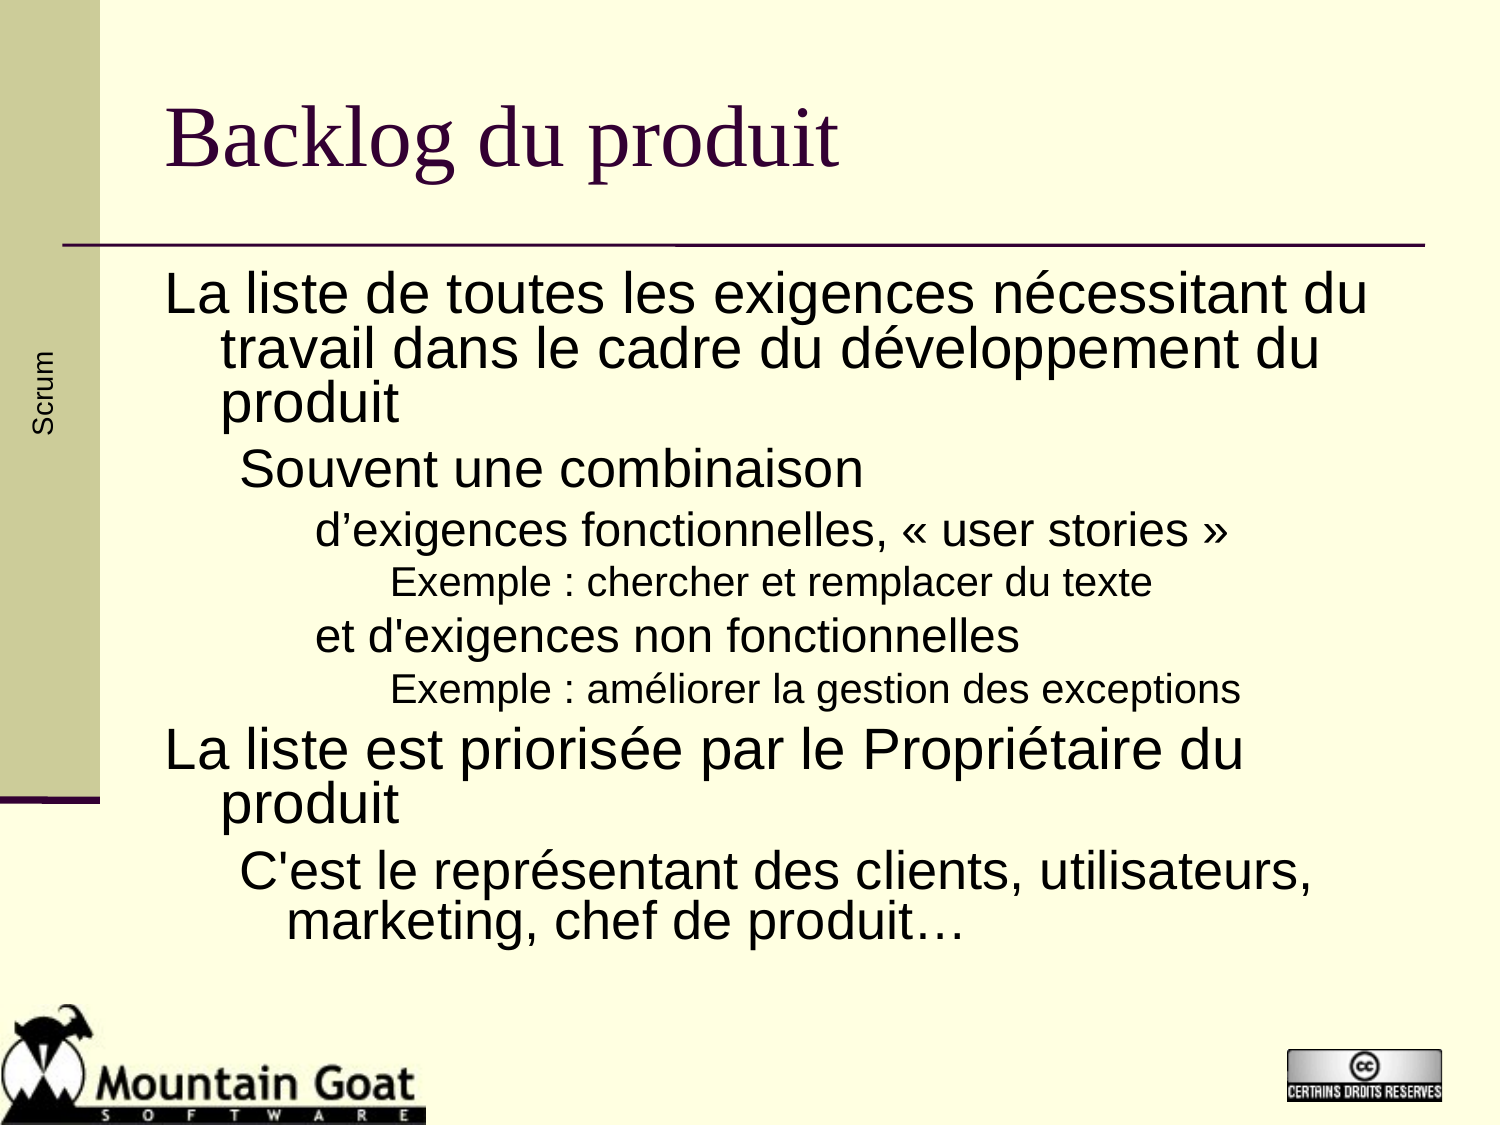

# Backlog du produit
La liste de toutes les exigences nécessitant du travail dans le cadre du développement du produit
Souvent une combinaison
d’exigences fonctionnelles, « user stories »
Exemple : chercher et remplacer du texte
et d'exigences non fonctionnelles
Exemple : améliorer la gestion des exceptions
La liste est priorisée par le Propriétaire du produit
C'est le représentant des clients, utilisateurs, marketing, chef de produit…
Scrum